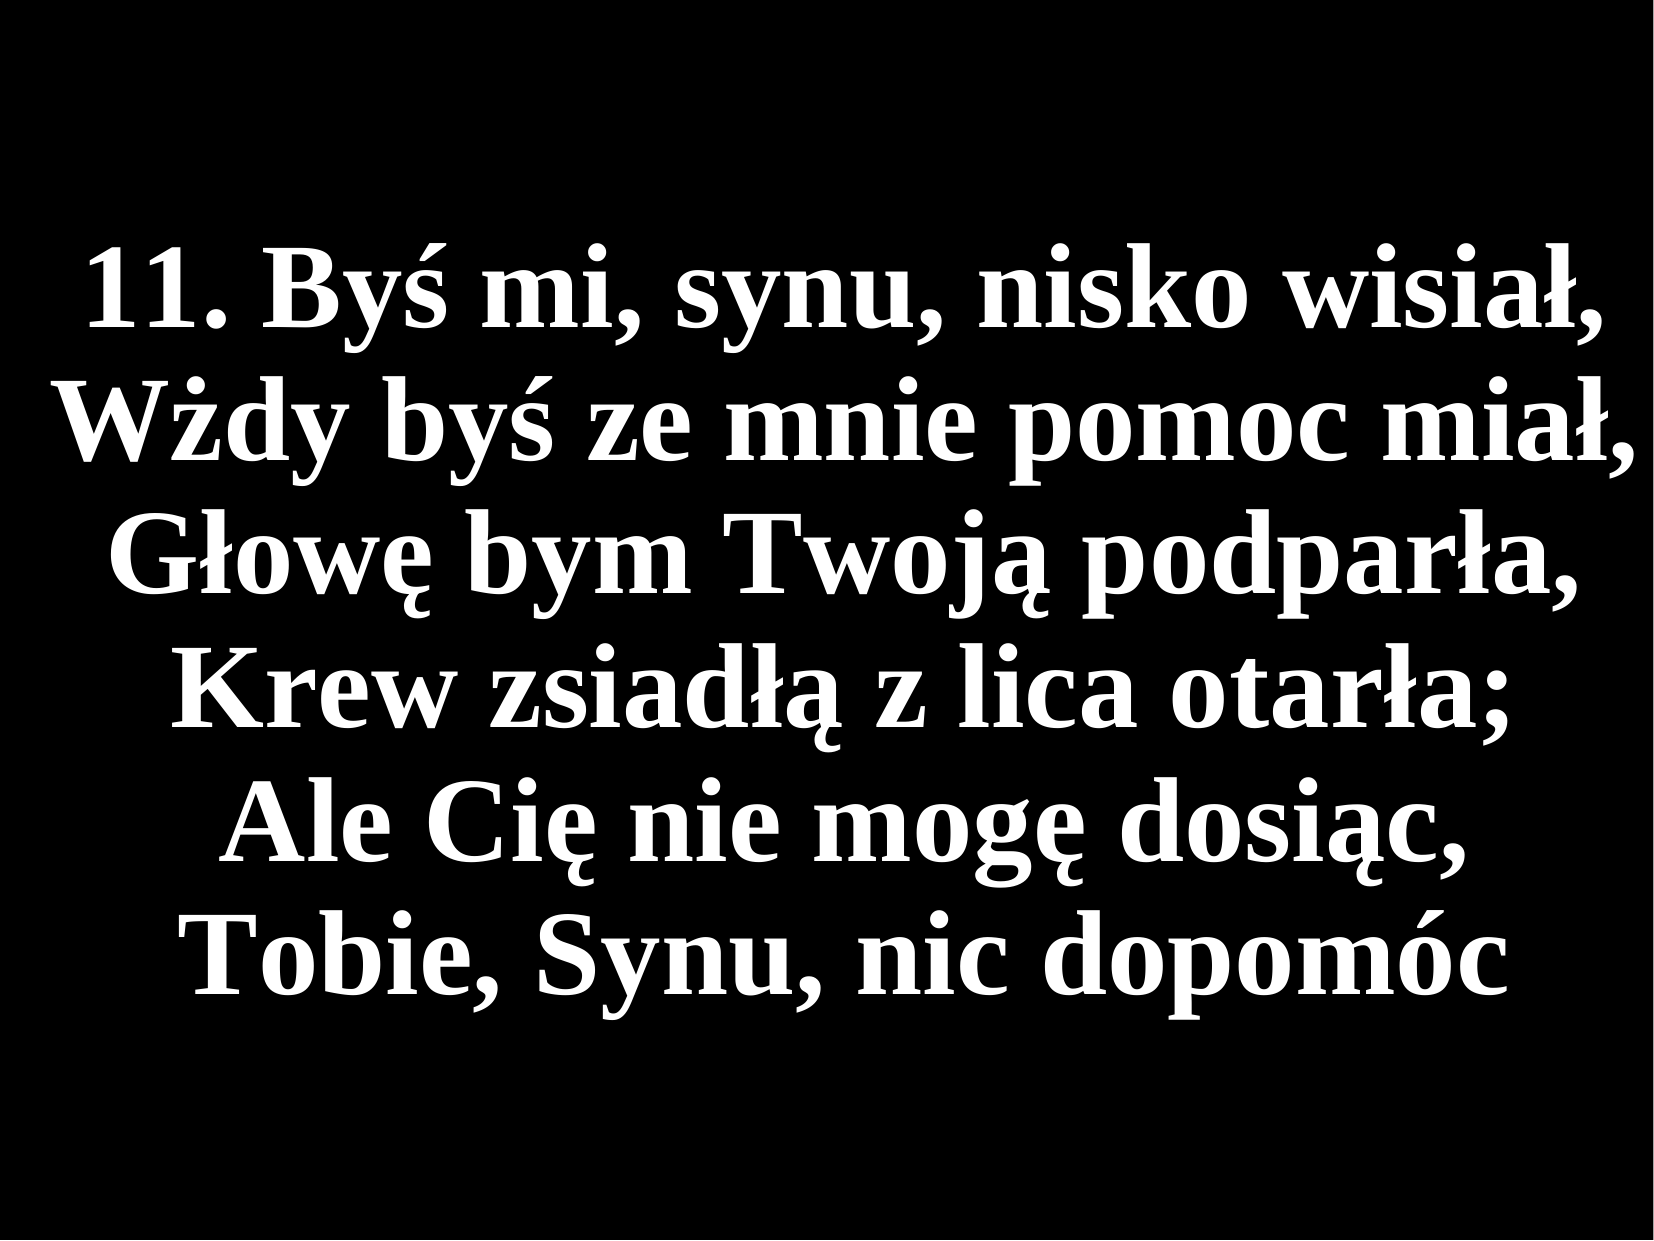

# 11. Byś mi, synu, nisko wisiał,
Wżdy byś ze mnie pomoc miał,
Głowę bym Twoją podparła,
Krew zsiadłą z lica otarła;
Ale Cię nie mogę dosiąc,
Tobie, Synu, nic dopomóc